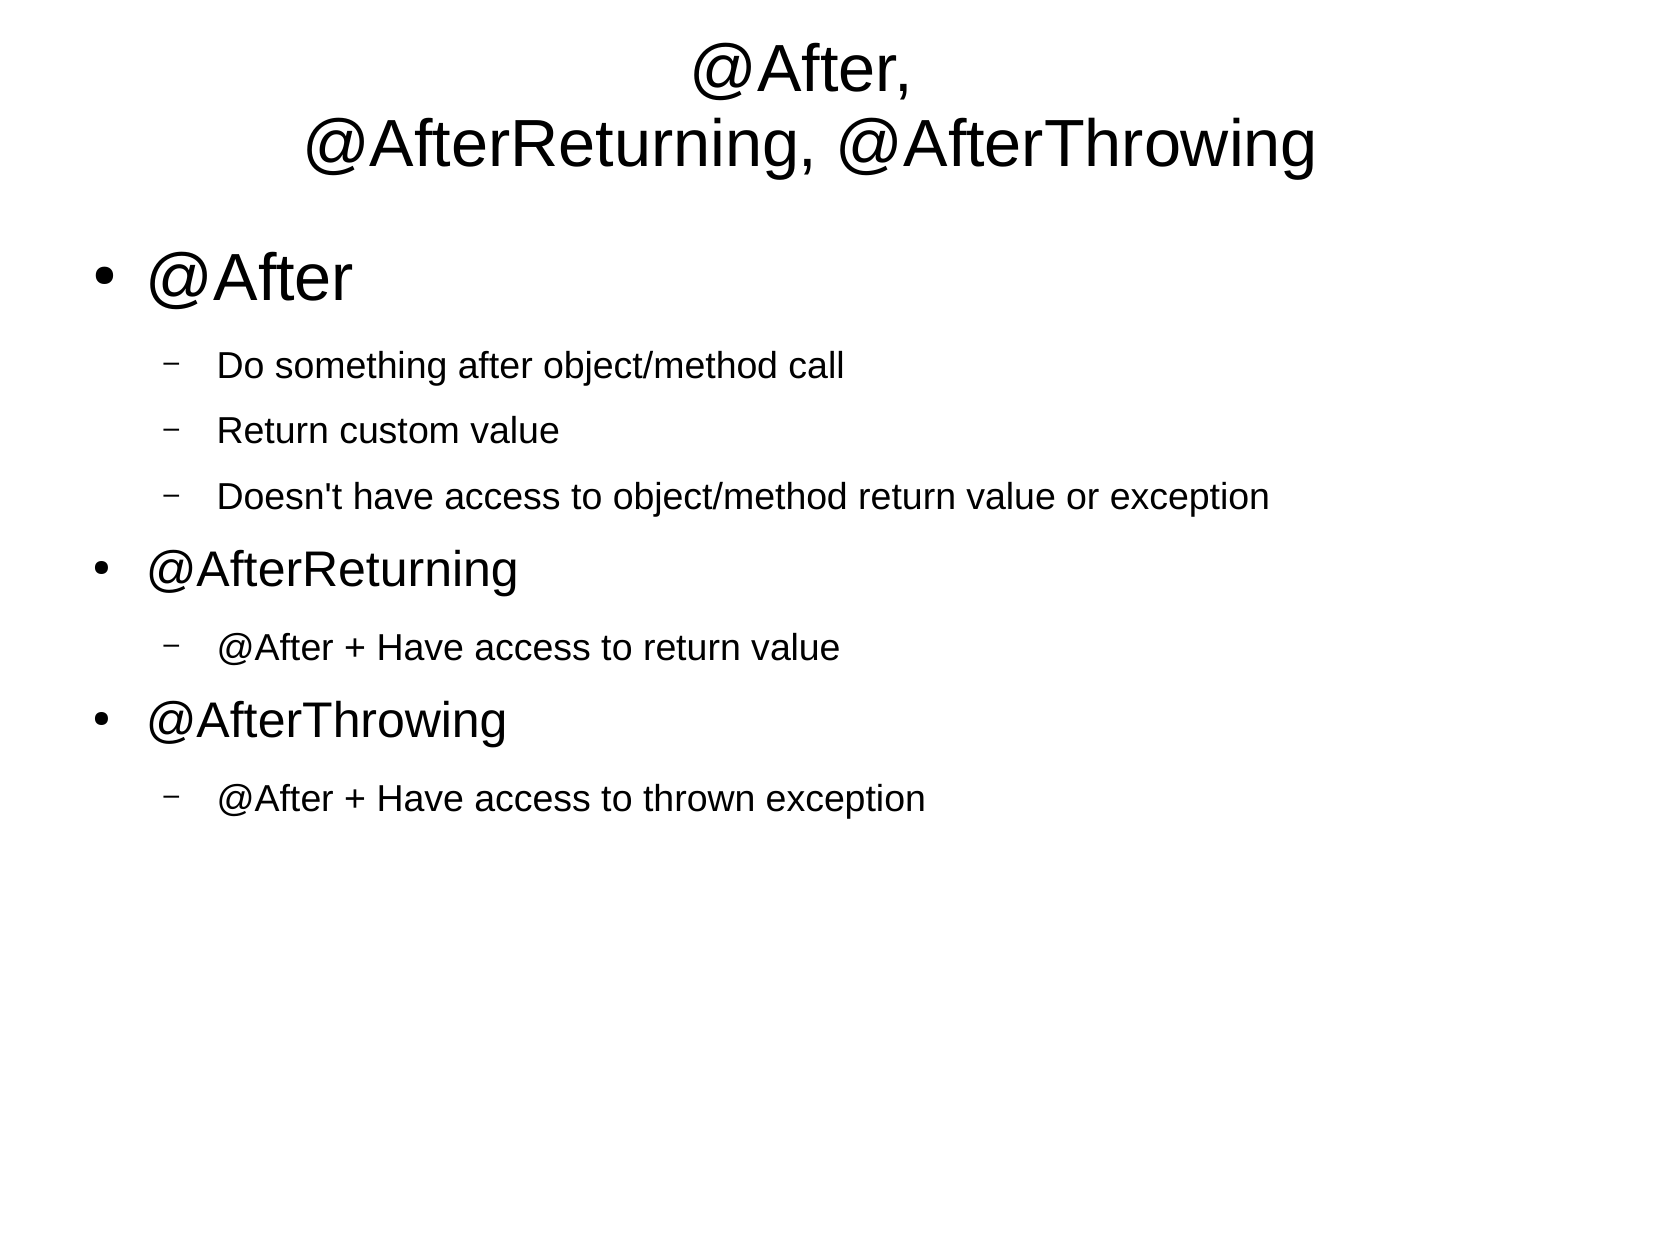

# @After, @AfterReturning, @AfterThrowing
@After
Do something after object/method call
Return custom value
Doesn't have access to object/method return value or exception
@AfterReturning
@After + Have access to return value
@AfterThrowing
@After + Have access to thrown exception